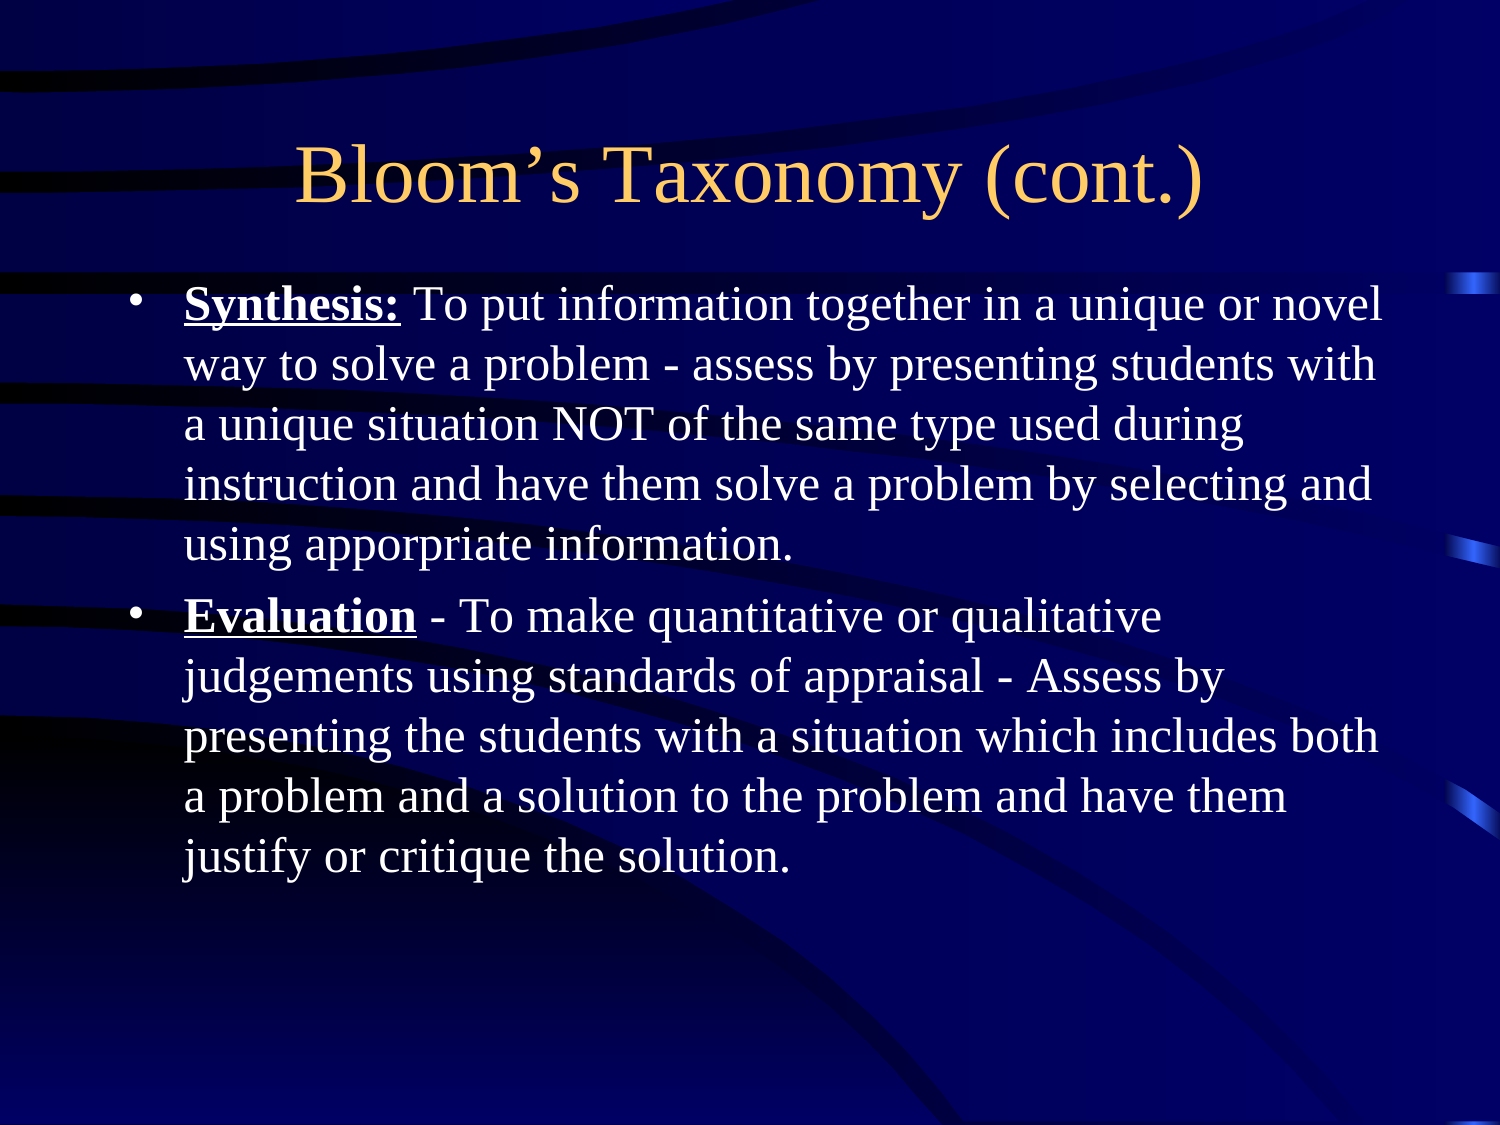

# Bloom’s Taxonomy (cont.)
Synthesis: To put information together in a unique or novel way to solve a problem - assess by presenting students with a unique situation NOT of the same type used during instruction and have them solve a problem by selecting and using apporpriate information.
Evaluation - To make quantitative or qualitative judgements using standards of appraisal - Assess by presenting the students with a situation which includes both a problem and a solution to the problem and have them justify or critique the solution.